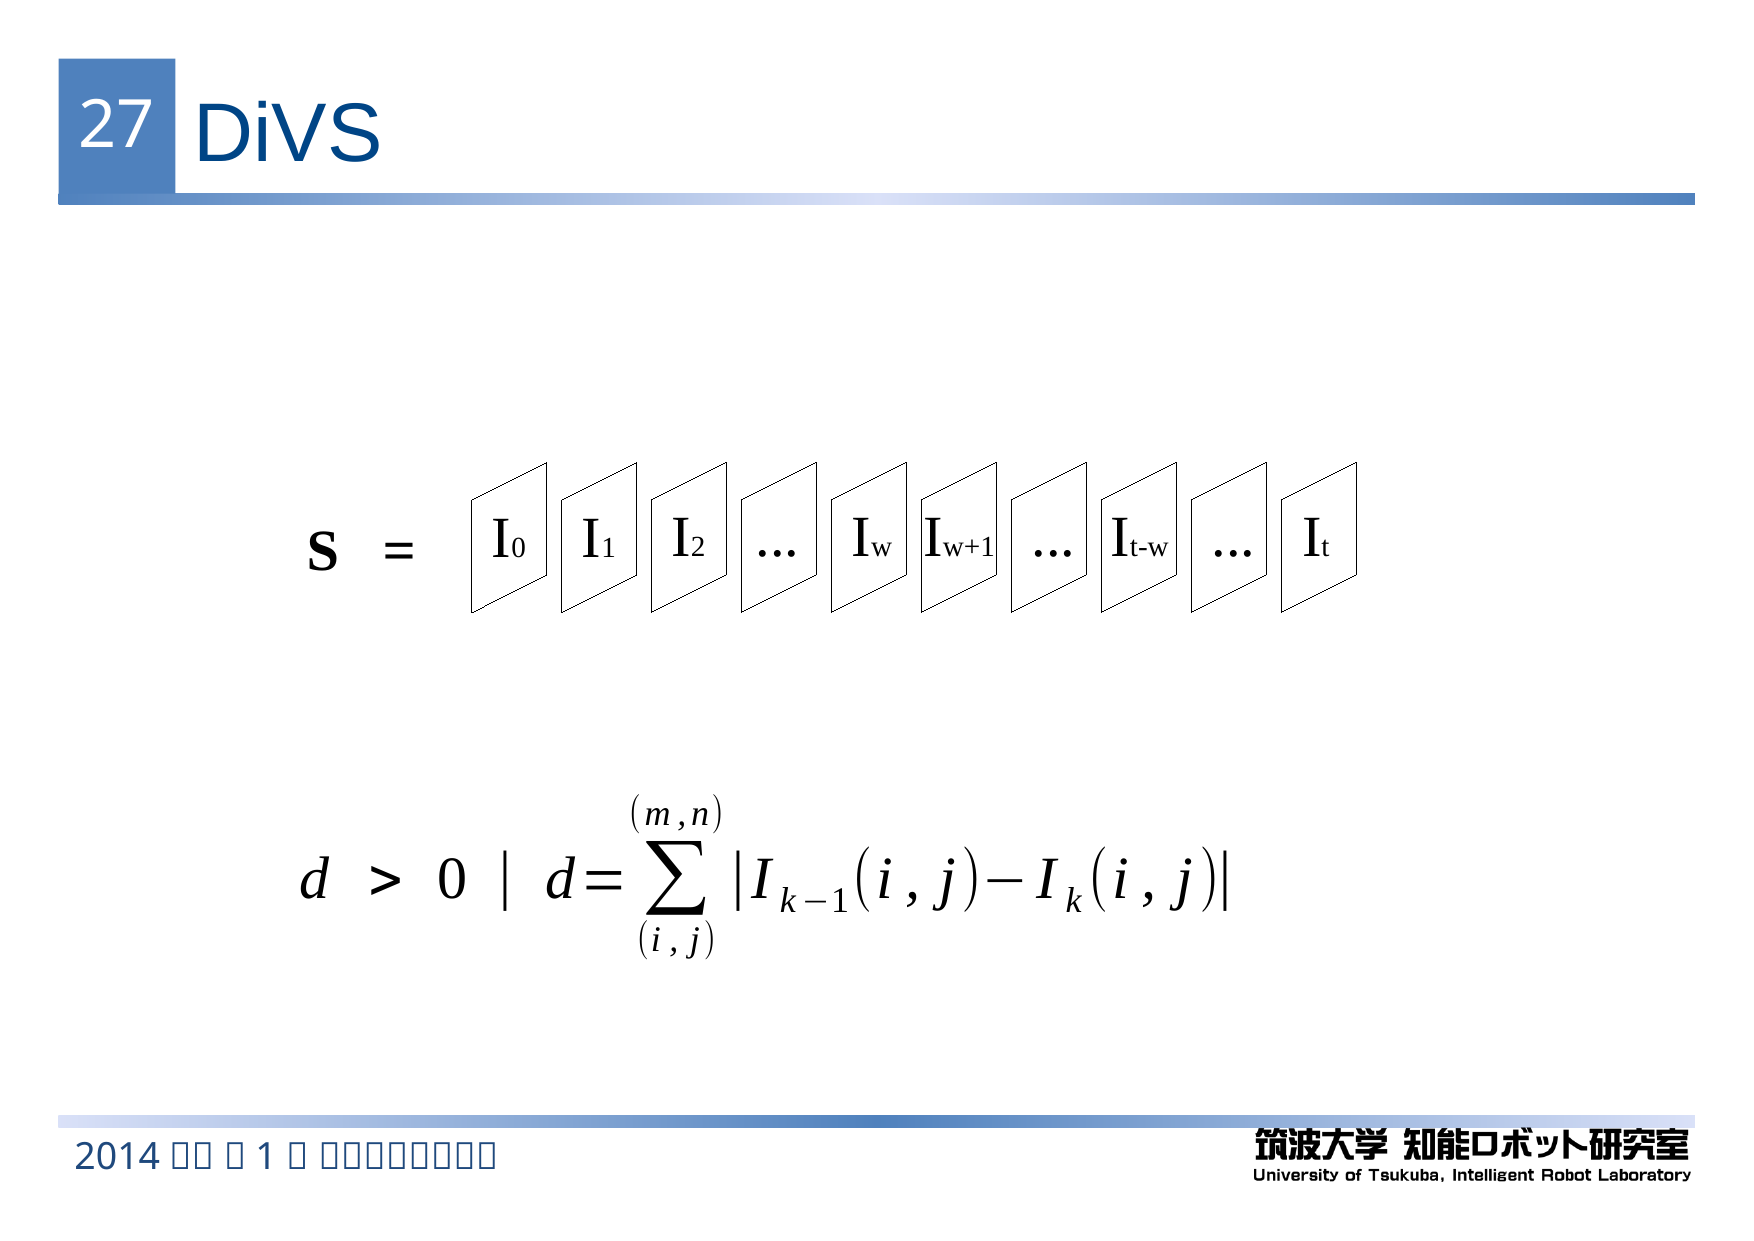

# DiVS
I2
...
Iw
Iw+1
...
It-w
...
It
I1
I0
S =